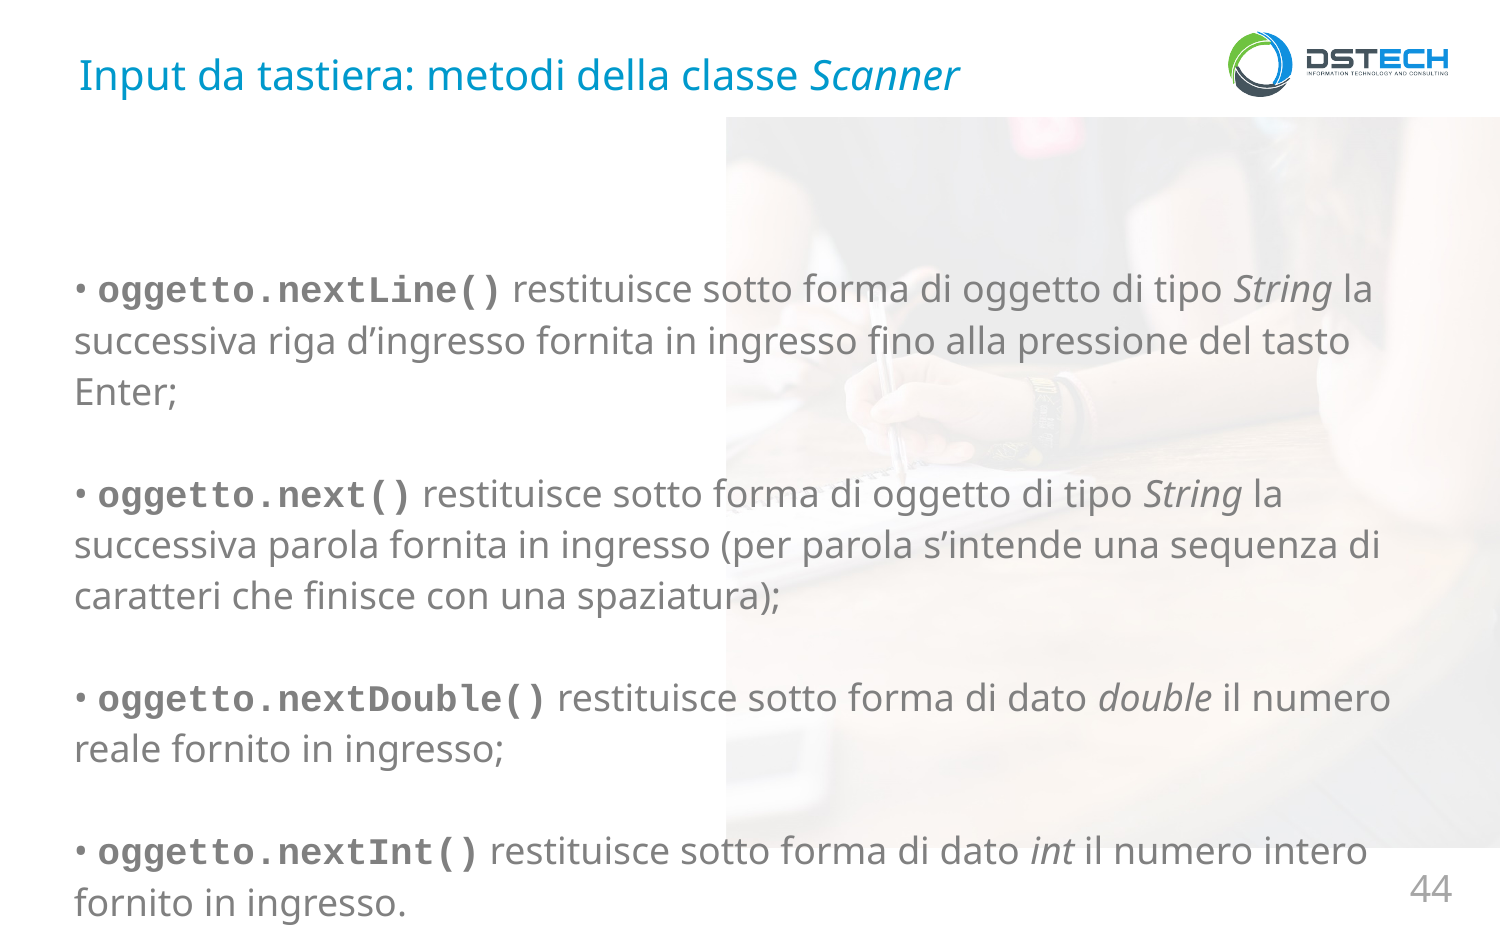

Input da tastiera: metodi della classe Scanner
• oggetto.nextLine() restituisce sotto forma di oggetto di tipo String la successiva riga d’ingresso fornita in ingresso fino alla pressione del tasto Enter;
• oggetto.next() restituisce sotto forma di oggetto di tipo String la successiva parola fornita in ingresso (per parola s’intende una sequenza di caratteri che finisce con una spaziatura);
• oggetto.nextDouble() restituisce sotto forma di dato double il numero reale fornito in ingresso;
• oggetto.nextInt() restituisce sotto forma di dato int il numero intero fornito in ingresso.
44